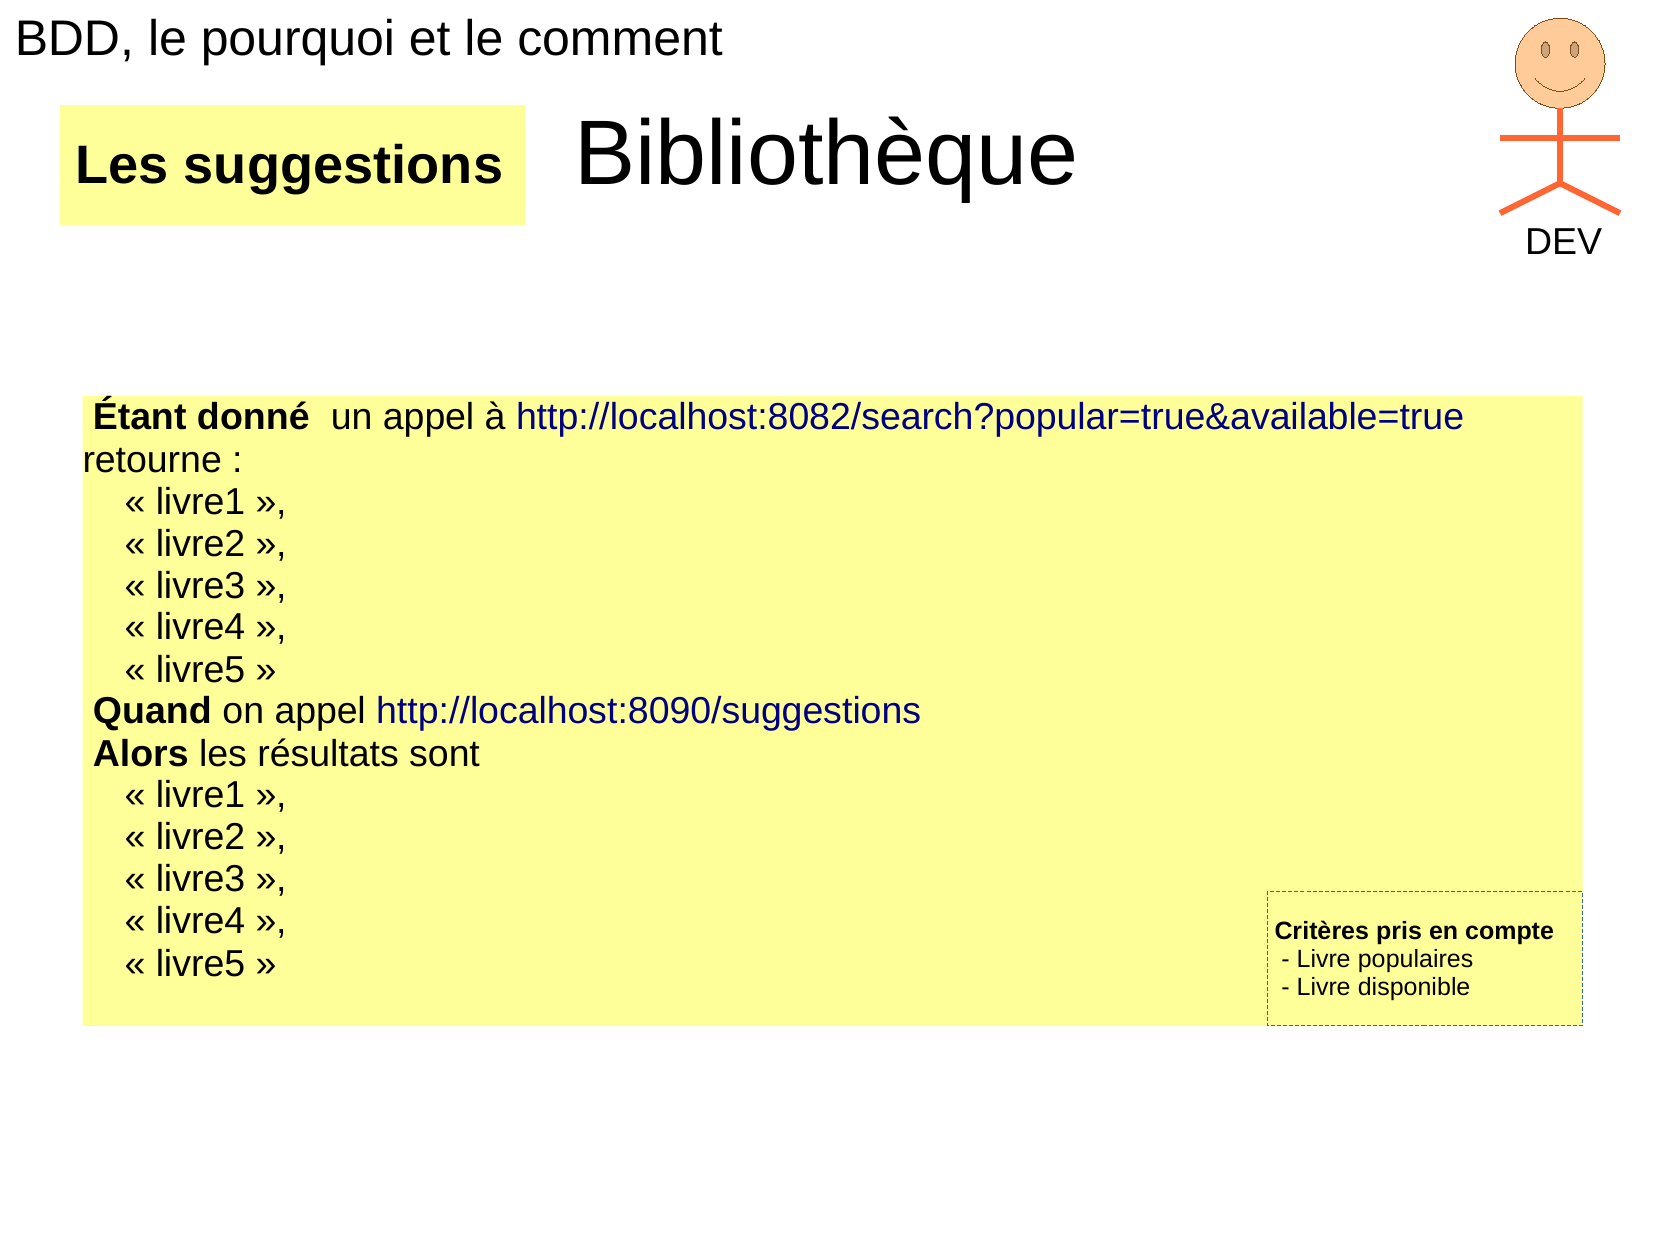

BDD, le pourquoi et le comment
 DEV
# Bibliothèque
 Les suggestions
 Étant donné un appel à http://localhost:8082/search?popular=true&available=true retourne :
 « livre1 »,
 « livre2 »,
 « livre3 »,
 « livre4 »,
 « livre5 »
 Quand on appel http://localhost:8090/suggestions
 Alors les résultats sont
 « livre1 »,
 « livre2 »,
 « livre3 »,
 « livre4 »,
 « livre5 »
 Critères pris en compte
 - Livre populaires
 - Livre disponible